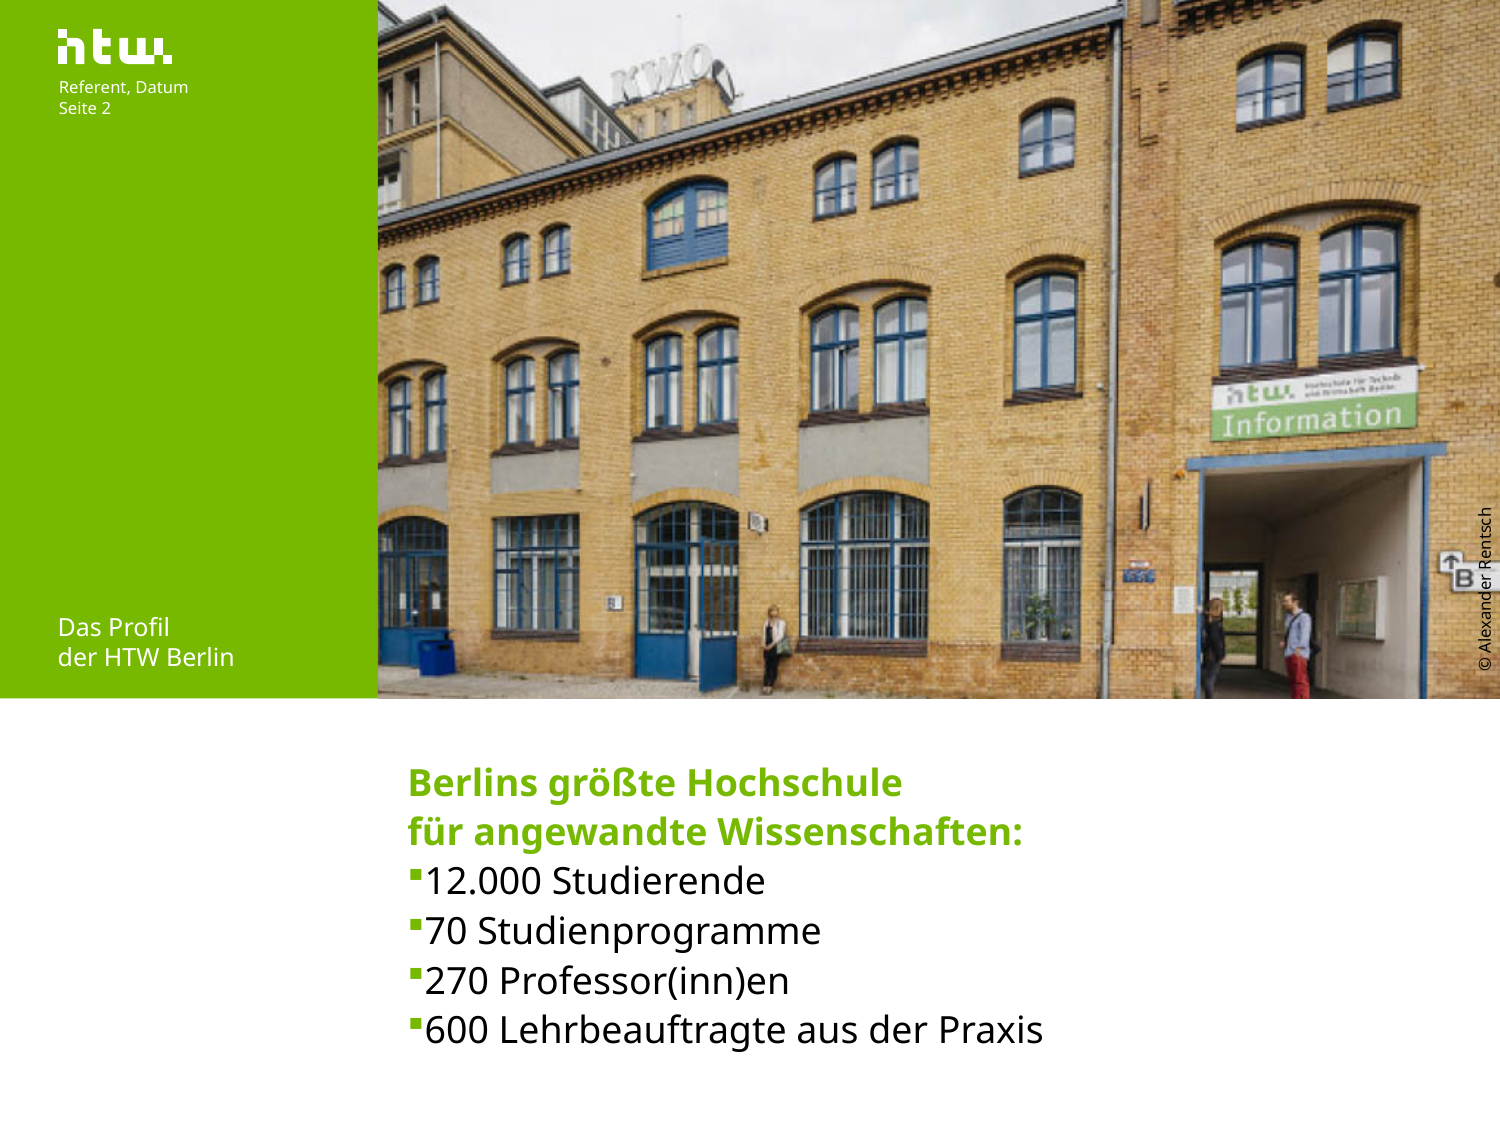

Referent, Datum
© Alexander Rentsch
# Das Profil der HTW Berlin
Berlins größte Hochschule
für angewandte Wissenschaften:
12.000 Studierende
70 Studienprogramme
270 Professor(inn)en
600 Lehrbeauftragte aus der Praxis